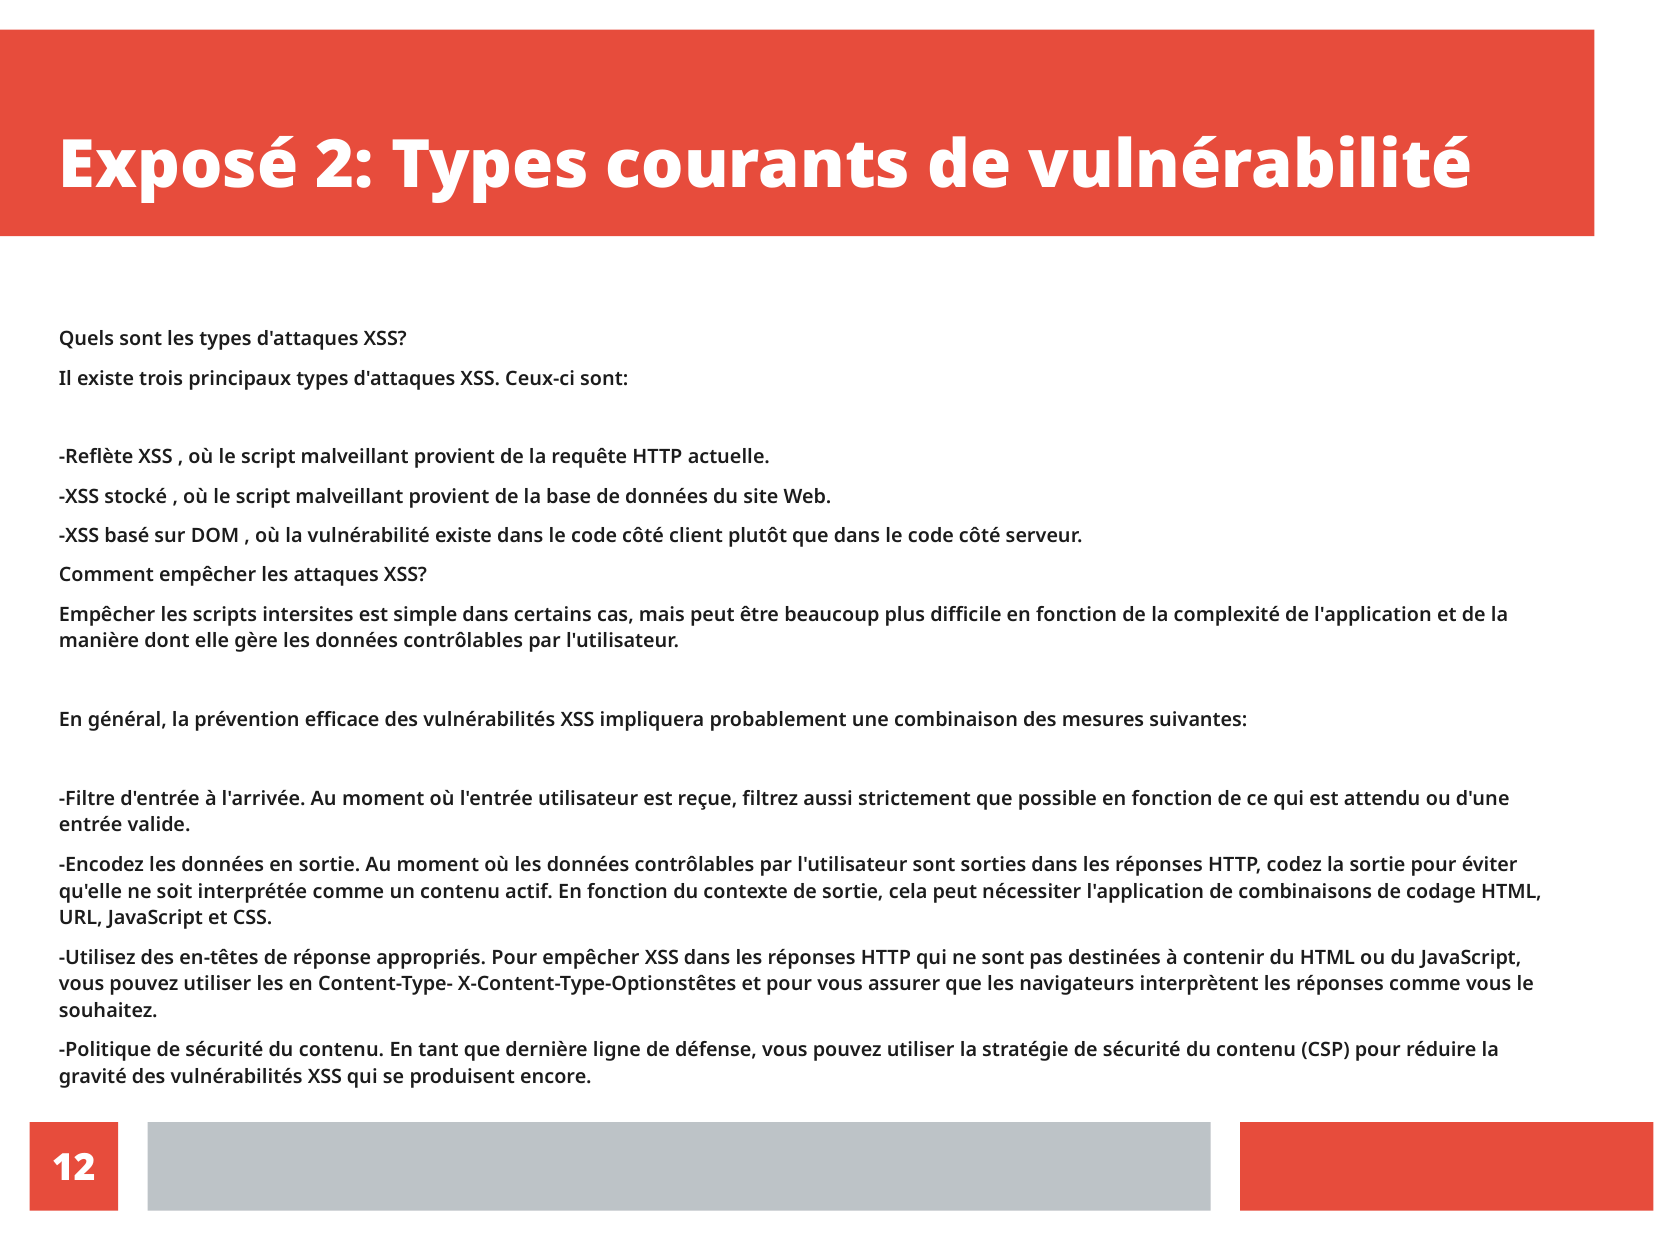

# Exposé 2: Types courants de vulnérabilité
Quels sont les types d'attaques XSS?
Il existe trois principaux types d'attaques XSS. Ceux-ci sont:
-Reflète XSS , où le script malveillant provient de la requête HTTP actuelle.
-XSS stocké , où le script malveillant provient de la base de données du site Web.
-XSS basé sur DOM , où la vulnérabilité existe dans le code côté client plutôt que dans le code côté serveur.
Comment empêcher les attaques XSS?
Empêcher les scripts intersites est simple dans certains cas, mais peut être beaucoup plus difficile en fonction de la complexité de l'application et de la manière dont elle gère les données contrôlables par l'utilisateur.
En général, la prévention efficace des vulnérabilités XSS impliquera probablement une combinaison des mesures suivantes:
-Filtre d'entrée à l'arrivée. Au moment où l'entrée utilisateur est reçue, filtrez aussi strictement que possible en fonction de ce qui est attendu ou d'une entrée valide.
-Encodez les données en sortie. Au moment où les données contrôlables par l'utilisateur sont sorties dans les réponses HTTP, codez la sortie pour éviter qu'elle ne soit interprétée comme un contenu actif. En fonction du contexte de sortie, cela peut nécessiter l'application de combinaisons de codage HTML, URL, JavaScript et CSS.
-Utilisez des en-têtes de réponse appropriés. Pour empêcher XSS dans les réponses HTTP qui ne sont pas destinées à contenir du HTML ou du JavaScript, vous pouvez utiliser les en Content-Type- X-Content-Type-Optionstêtes et pour vous assurer que les navigateurs interprètent les réponses comme vous le souhaitez.
-Politique de sécurité du contenu. En tant que dernière ligne de défense, vous pouvez utiliser la stratégie de sécurité du contenu (CSP) pour réduire la gravité des vulnérabilités XSS qui se produisent encore.
12